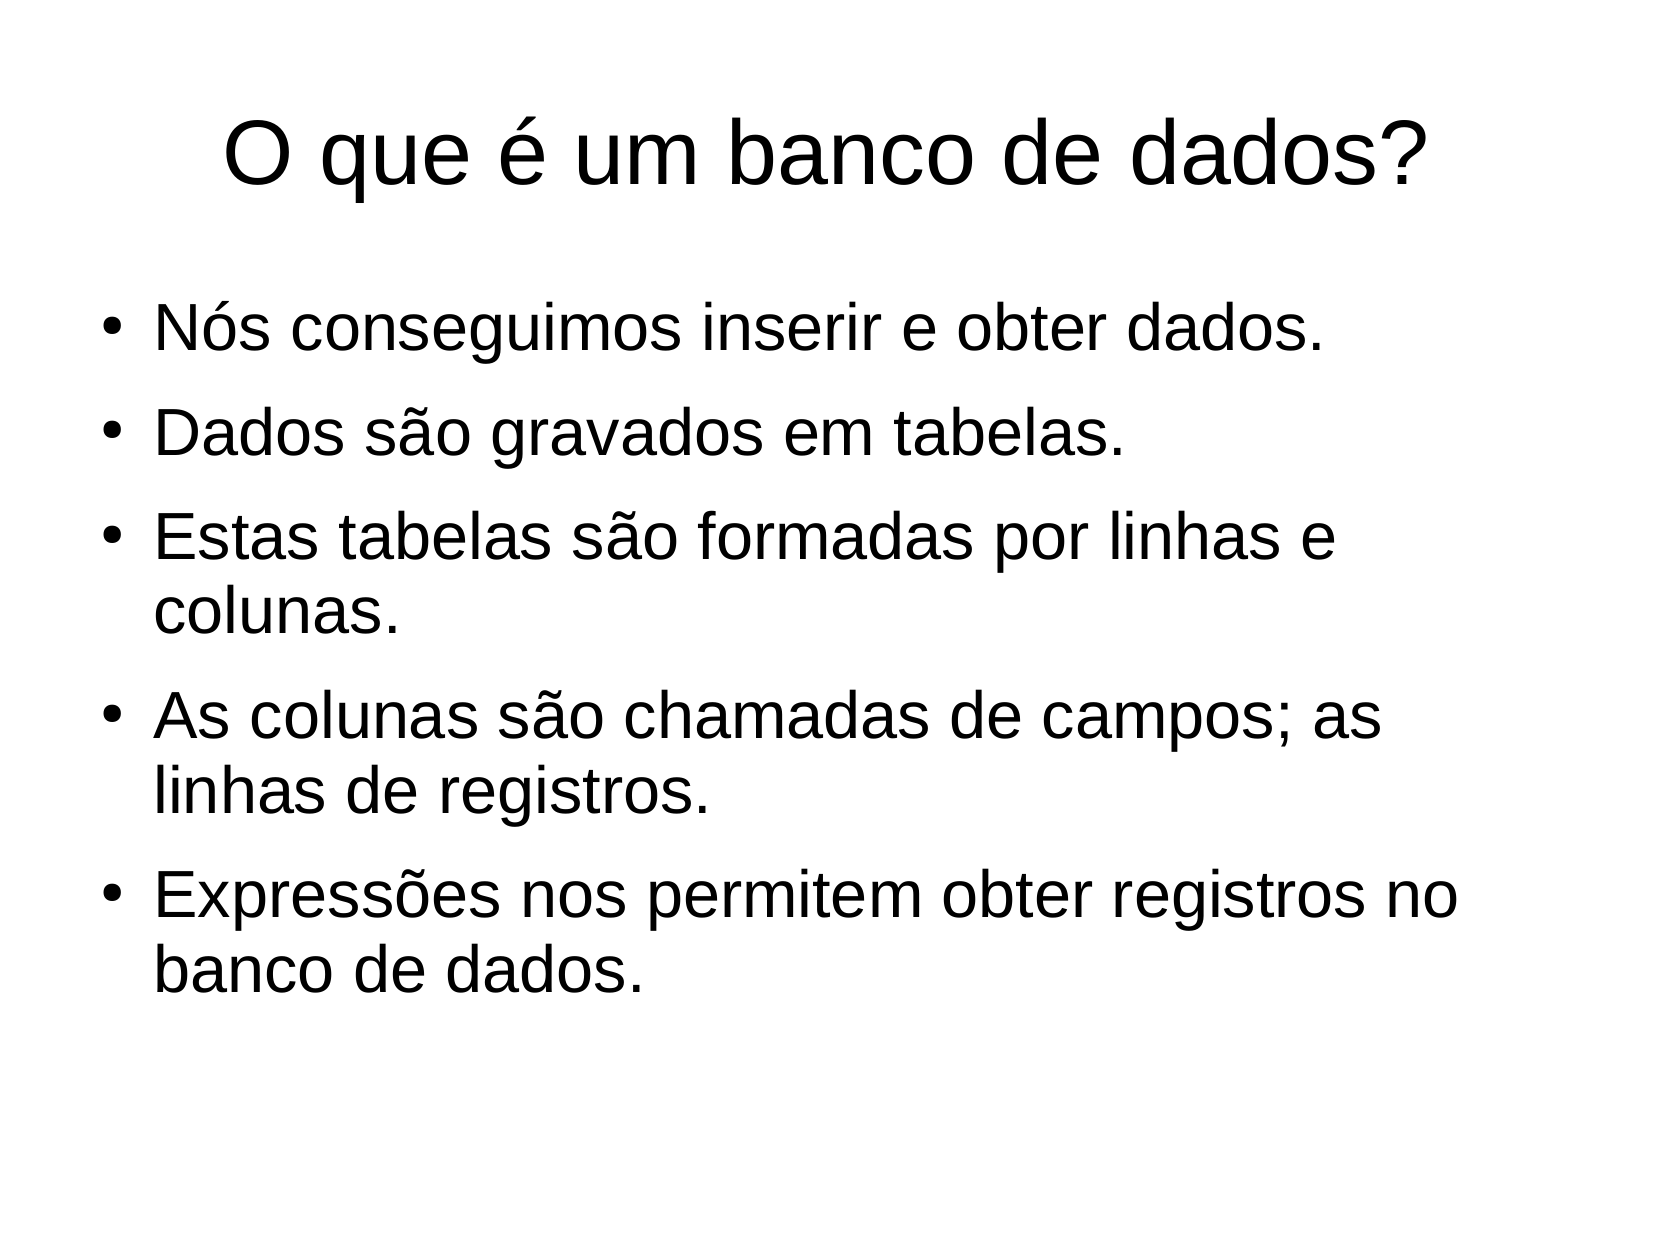

# O que é um banco de dados?
Nós conseguimos inserir e obter dados.
Dados são gravados em tabelas.
Estas tabelas são formadas por linhas e colunas.
As colunas são chamadas de campos; as linhas de registros.
Expressões nos permitem obter registros no banco de dados.